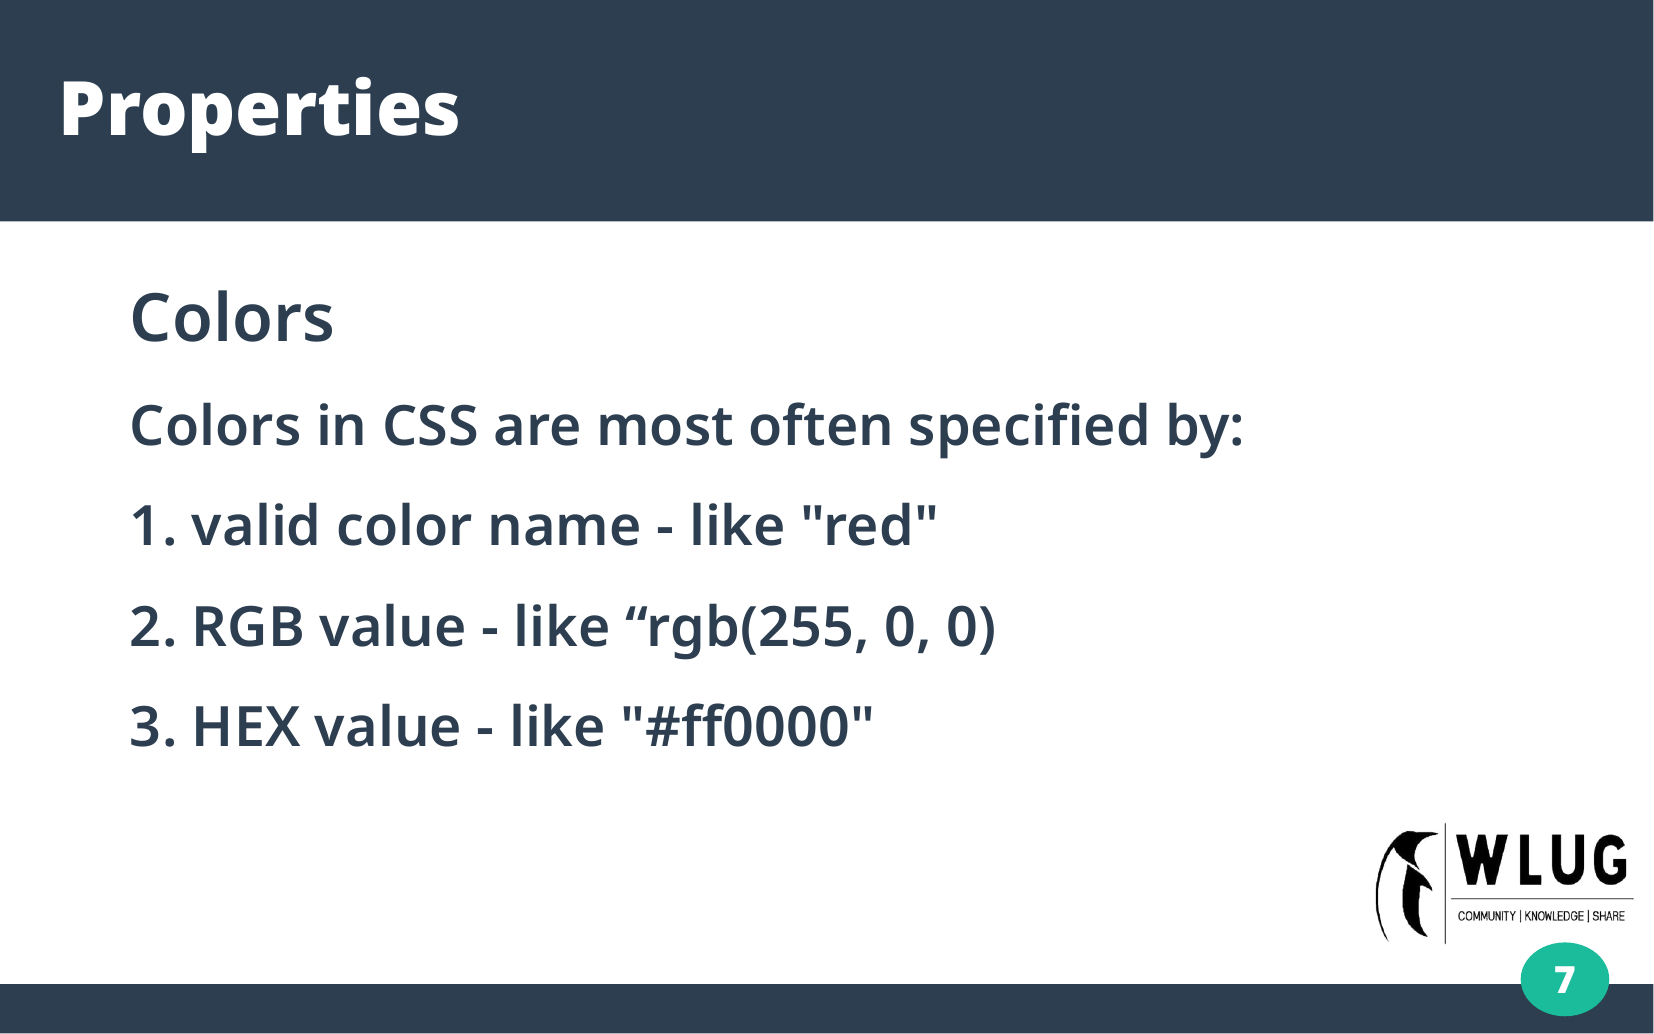

# Properties
Colors
Colors in CSS are most often specified by:
1. valid color name - like "red"
2. RGB value - like “rgb(255, 0, 0)
3. HEX value - like "#ff0000"
7